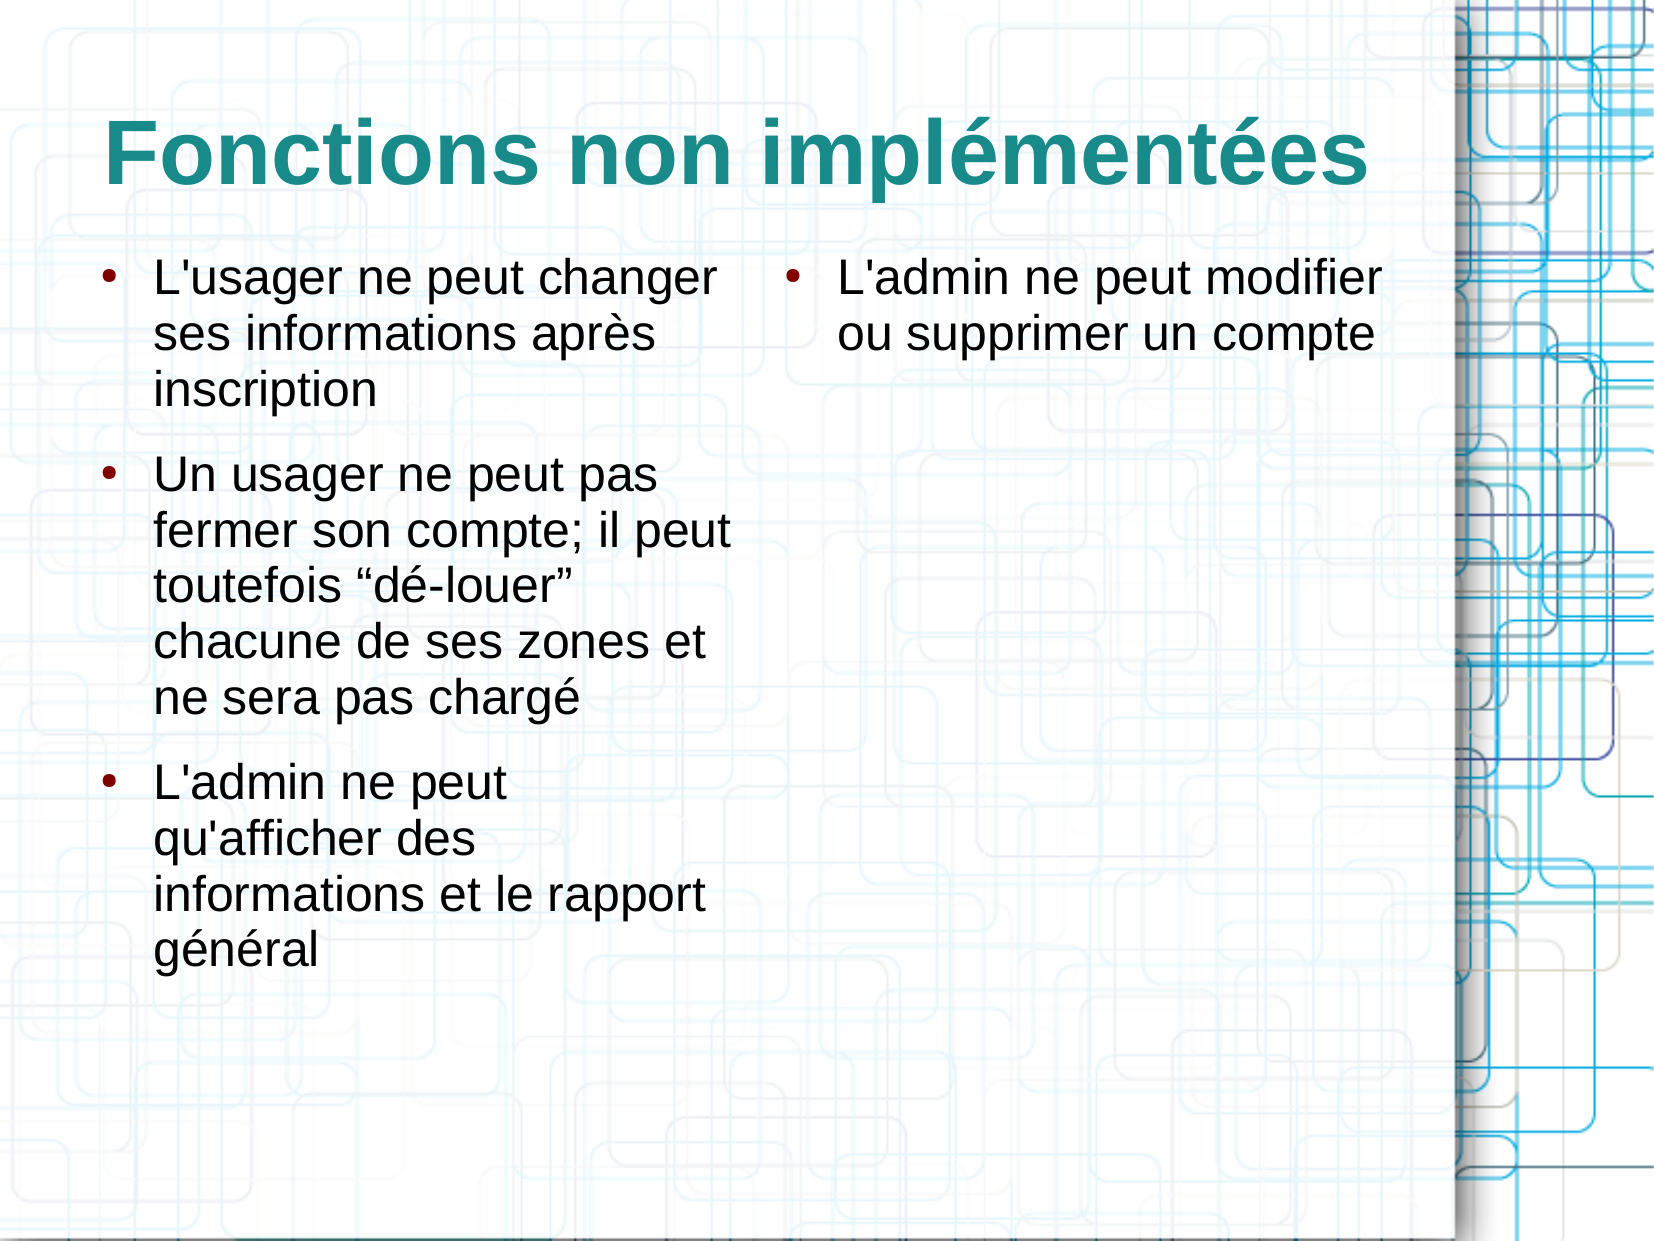

# Fonctions non implémentées
L'usager ne peut changer ses informations après inscription
Un usager ne peut pas fermer son compte; il peut toutefois “dé-louer” chacune de ses zones et ne sera pas chargé
L'admin ne peut qu'afficher des informations et le rapport général
L'admin ne peut modifier ou supprimer un compte